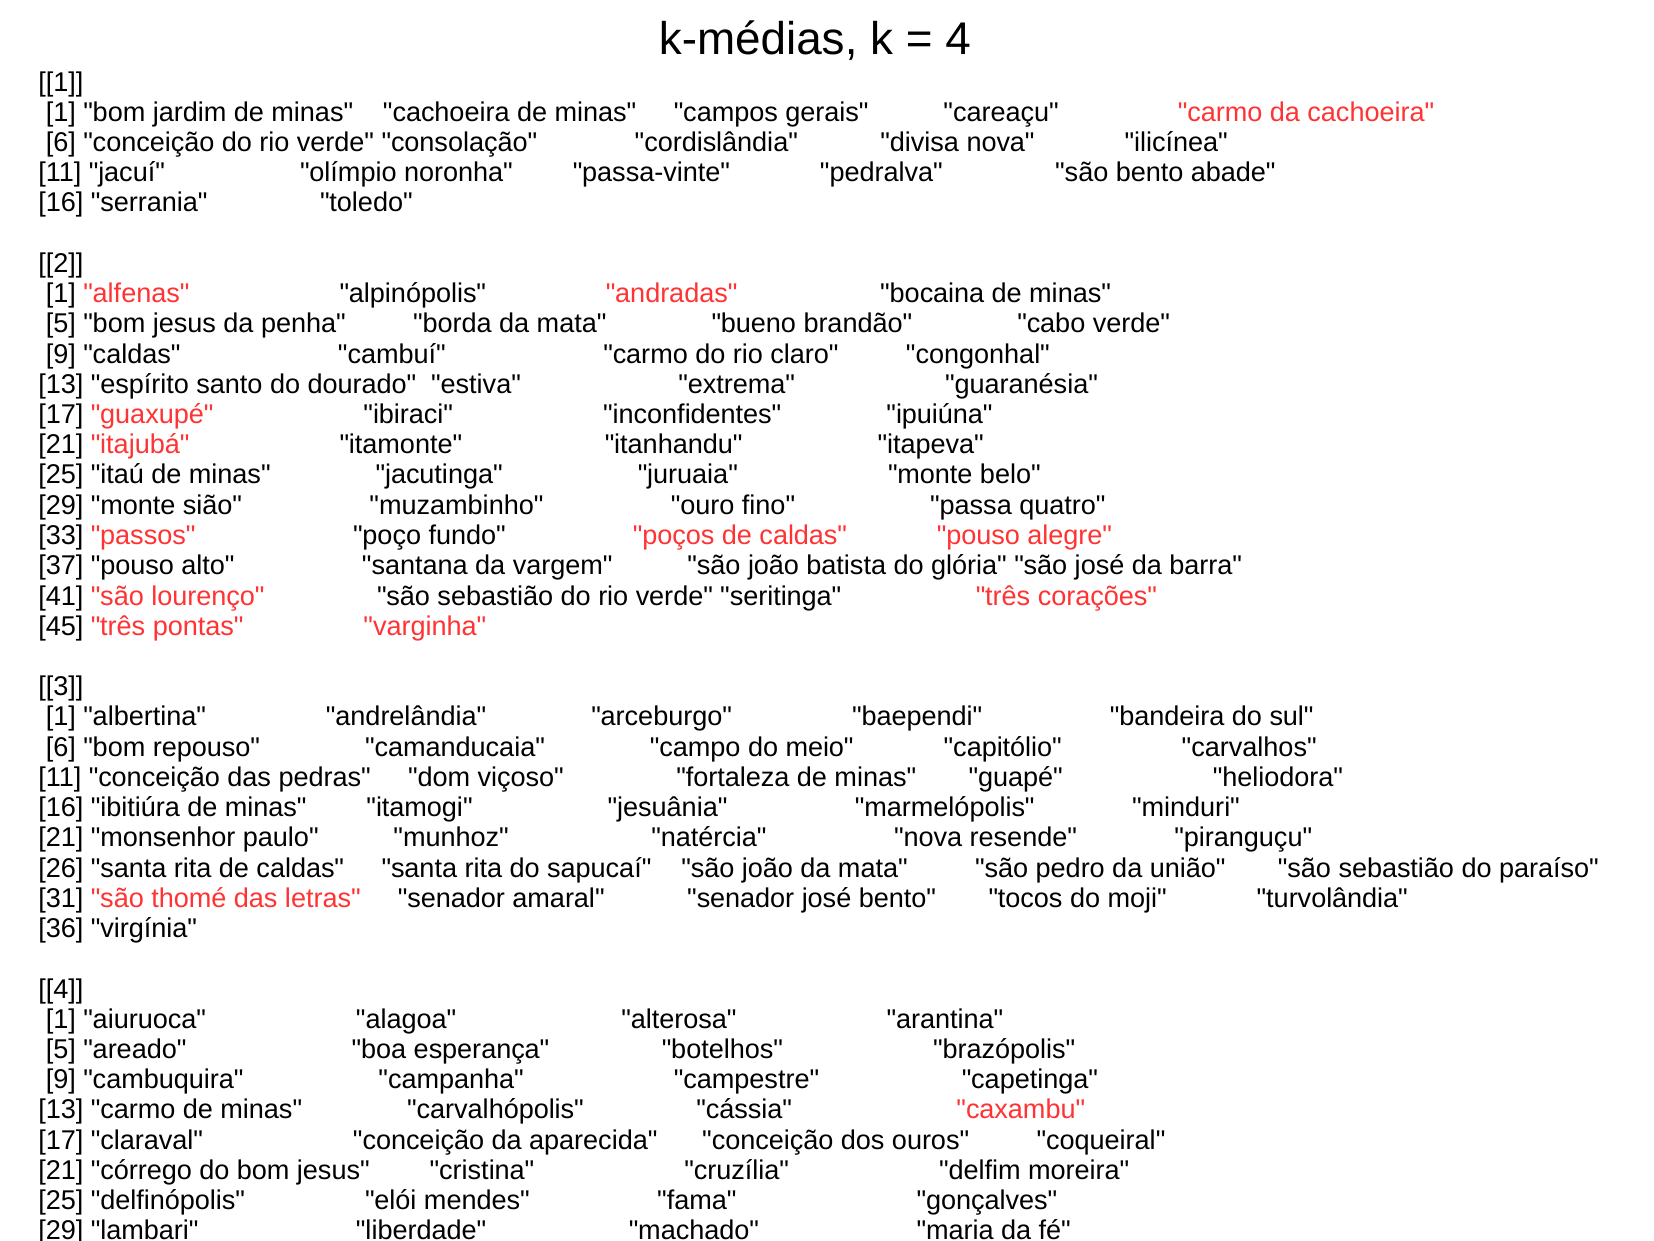

# k-médias, k = 4
[[1]]
 [1] "bom jardim de minas" "cachoeira de minas" "campos gerais" "careaçu" "carmo da cachoeira"
 [6] "conceição do rio verde" "consolação" "cordislândia" "divisa nova" "ilicínea"
[11] "jacuí" "olímpio noronha" "passa-vinte" "pedralva" "são bento abade"
[16] "serrania" "toledo"
[[2]]
 [1] "alfenas" "alpinópolis" "andradas" "bocaina de minas"
 [5] "bom jesus da penha" "borda da mata" "bueno brandão" "cabo verde"
 [9] "caldas" "cambuí" "carmo do rio claro" "congonhal"
[13] "espírito santo do dourado" "estiva" "extrema" "guaranésia"
[17] "guaxupé" "ibiraci" "inconfidentes" "ipuiúna"
[21] "itajubá" "itamonte" "itanhandu" "itapeva"
[25] "itaú de minas" "jacutinga" "juruaia" "monte belo"
[29] "monte sião" "muzambinho" "ouro fino" "passa quatro"
[33] "passos" "poço fundo" "poços de caldas" "pouso alegre"
[37] "pouso alto" "santana da vargem" "são joão batista do glória" "são josé da barra"
[41] "são lourenço" "são sebastião do rio verde" "seritinga" "três corações"
[45] "três pontas" "varginha"
[[3]]
 [1] "albertina" "andrelândia" "arceburgo" "baependi" "bandeira do sul"
 [6] "bom repouso" "camanducaia" "campo do meio" "capitólio" "carvalhos"
[11] "conceição das pedras" "dom viçoso" "fortaleza de minas" "guapé" "heliodora"
[16] "ibitiúra de minas" "itamogi" "jesuânia" "marmelópolis" "minduri"
[21] "monsenhor paulo" "munhoz" "natércia" "nova resende" "piranguçu"
[26] "santa rita de caldas" "santa rita do sapucaí" "são joão da mata" "são pedro da união" "são sebastião do paraíso"
[31] "são thomé das letras" "senador amaral" "senador josé bento" "tocos do moji" "turvolândia"
[36] "virgínia"
[[4]]
 [1] "aiuruoca" "alagoa" "alterosa" "arantina"
 [5] "areado" "boa esperança" "botelhos" "brazópolis"
 [9] "cambuquira" "campanha" "campestre" "capetinga"
[13] "carmo de minas" "carvalhópolis" "cássia" "caxambu"
[17] "claraval" "conceição da aparecida" "conceição dos ouros" "coqueiral"
[21] "córrego do bom jesus" "cristina" "cruzília" "delfim moreira"
[25] "delfinópolis" "elói mendes" "fama" "gonçalves"
[29] "lambari" "liberdade" "machado" "maria da fé"
[33] "monte santo de minas" "paraguaçu" "paraisópolis" "piranguinho"
[37] "pratápolis" "são gonçalo do sapucaí" "são josé do alegre" "são sebastião da bela vista"
[41] "são tomás de aquino" "são vicente de minas" "sapucaí-mirim" "serranos"
[45] "silvianópolis" "soledade de minas" "wenceslau braz"